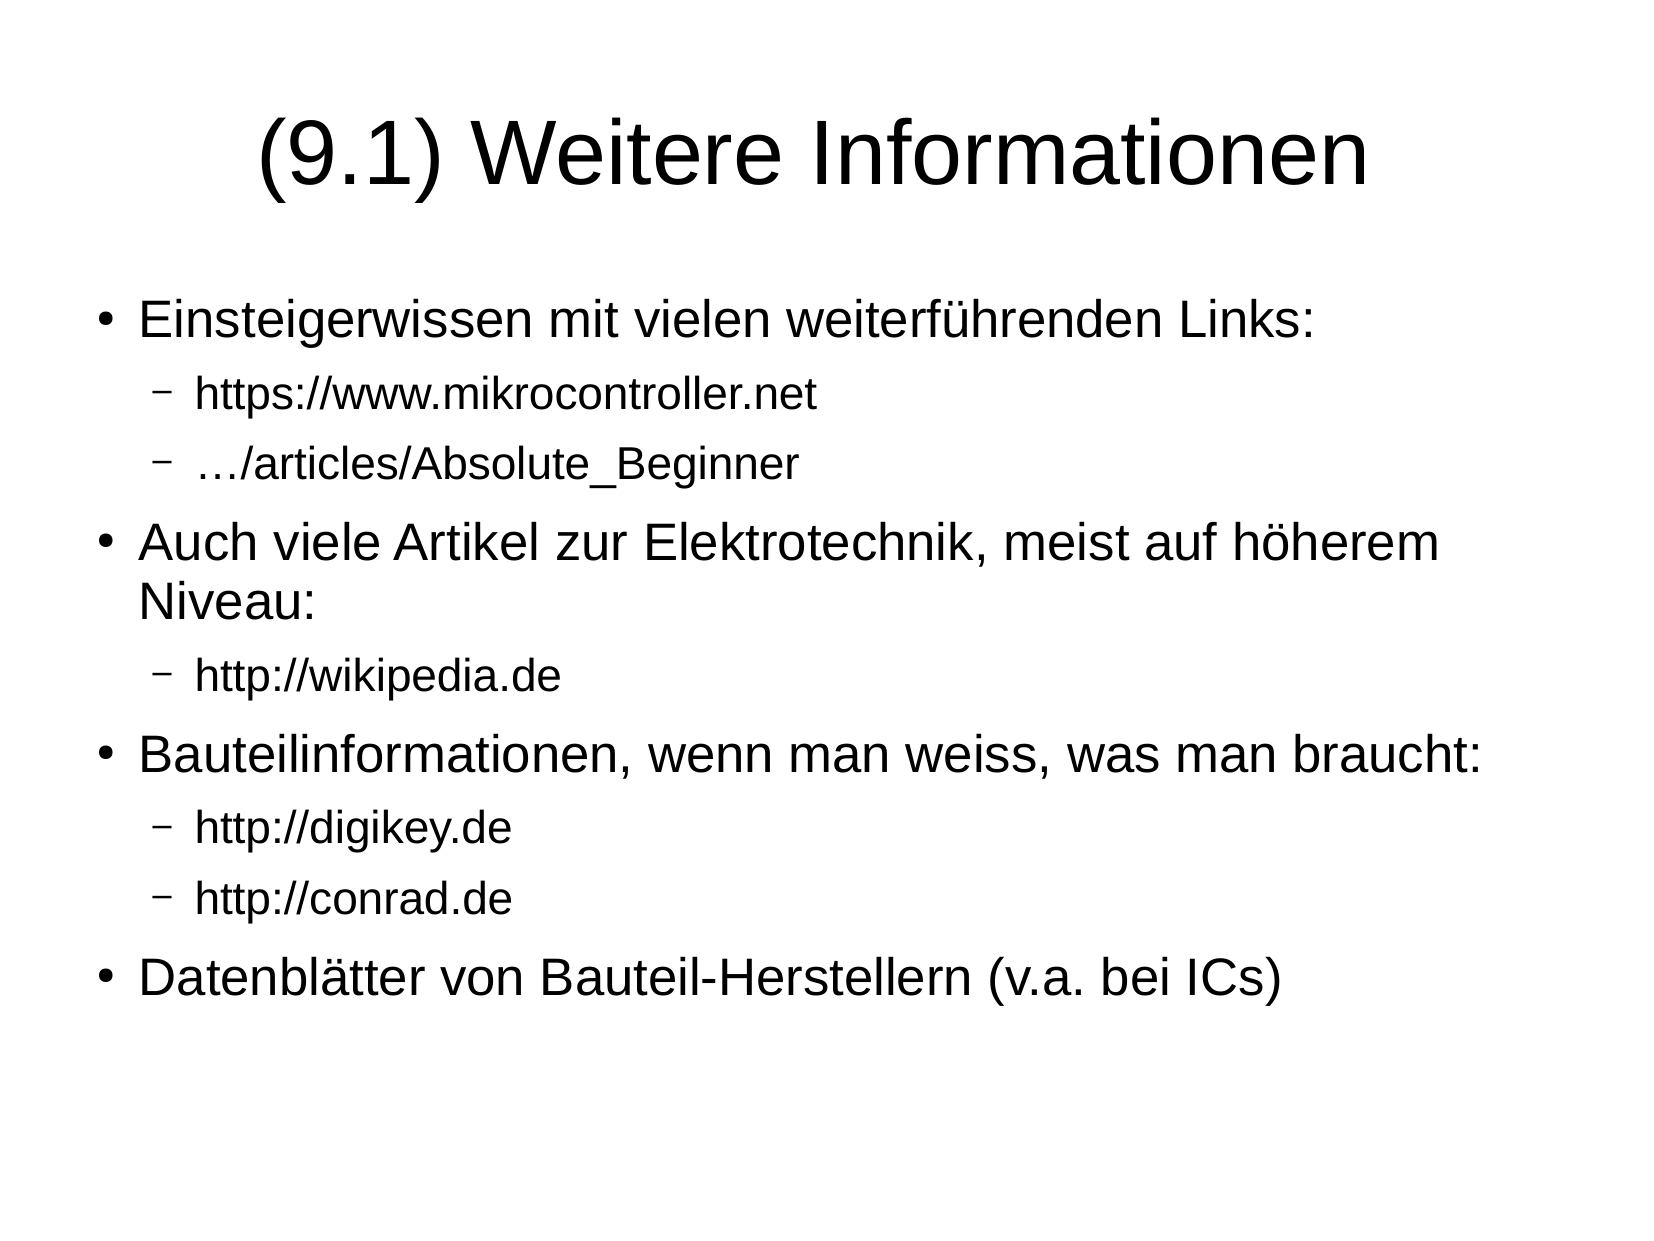

# (9.1) Weitere Informationen
Einsteigerwissen mit vielen weiterführenden Links:
https://www.mikrocontroller.net
…/articles/Absolute_Beginner
Auch viele Artikel zur Elektrotechnik, meist auf höherem Niveau:
http://wikipedia.de
Bauteilinformationen, wenn man weiss, was man braucht:
http://digikey.de
http://conrad.de
Datenblätter von Bauteil-Herstellern (v.a. bei ICs)